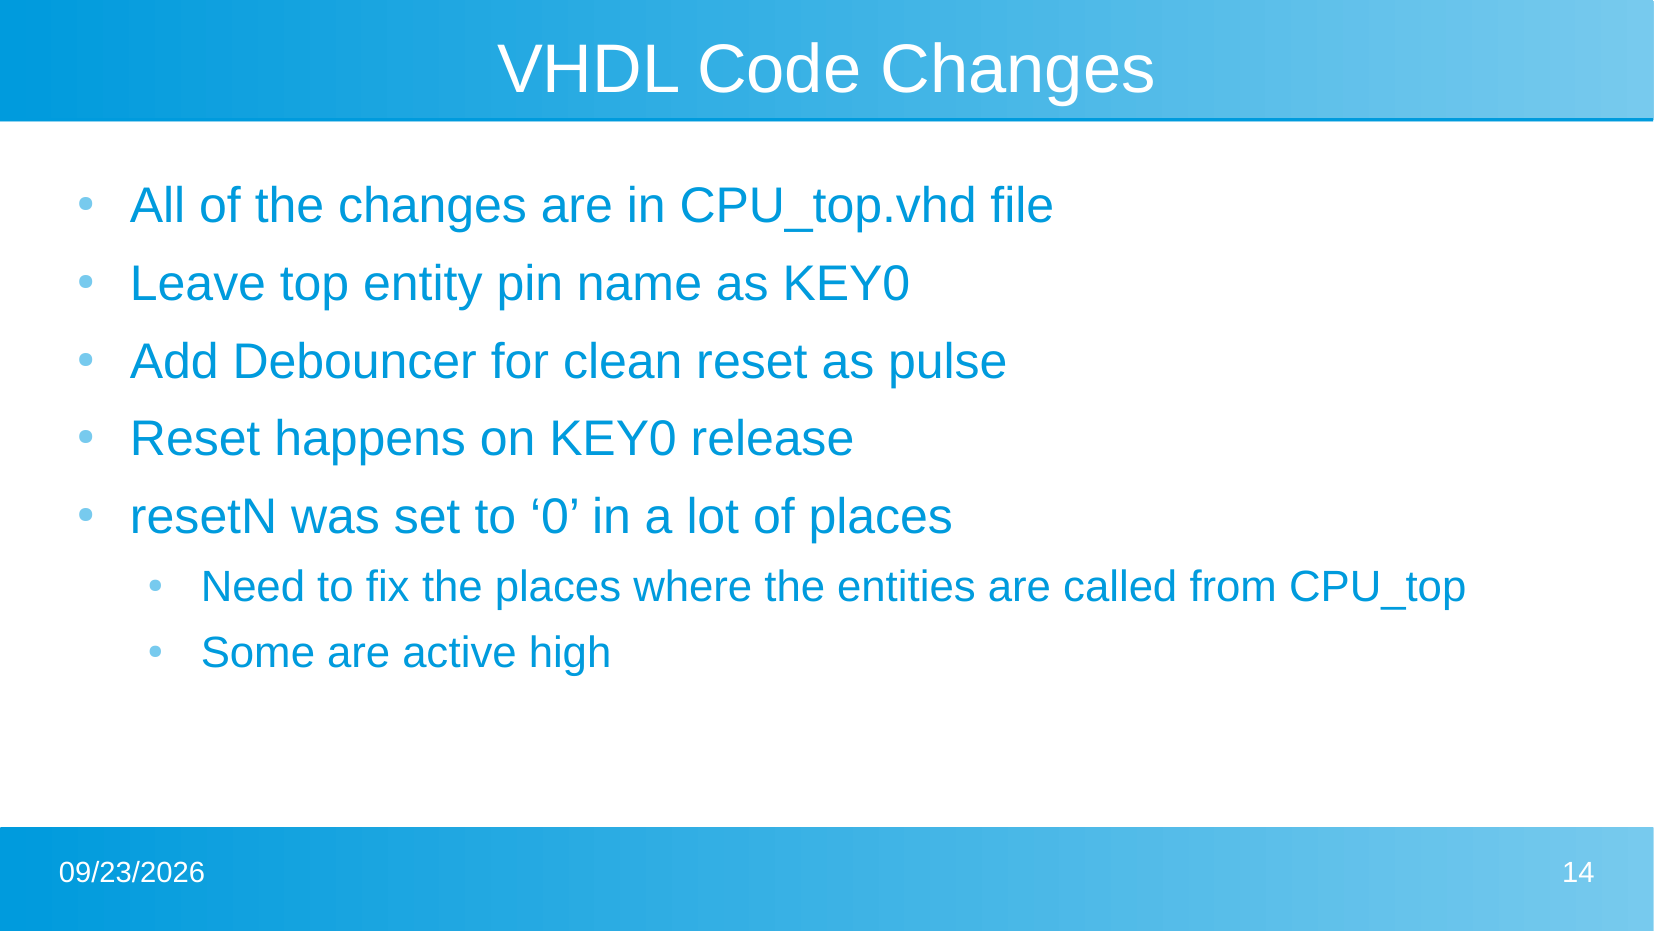

# VHDL Code Changes
All of the changes are in CPU_top.vhd file
Leave top entity pin name as KEY0
Add Debouncer for clean reset as pulse
Reset happens on KEY0 release
resetN was set to ‘0’ in a lot of places
Need to fix the places where the entities are called from CPU_top
Some are active high
14